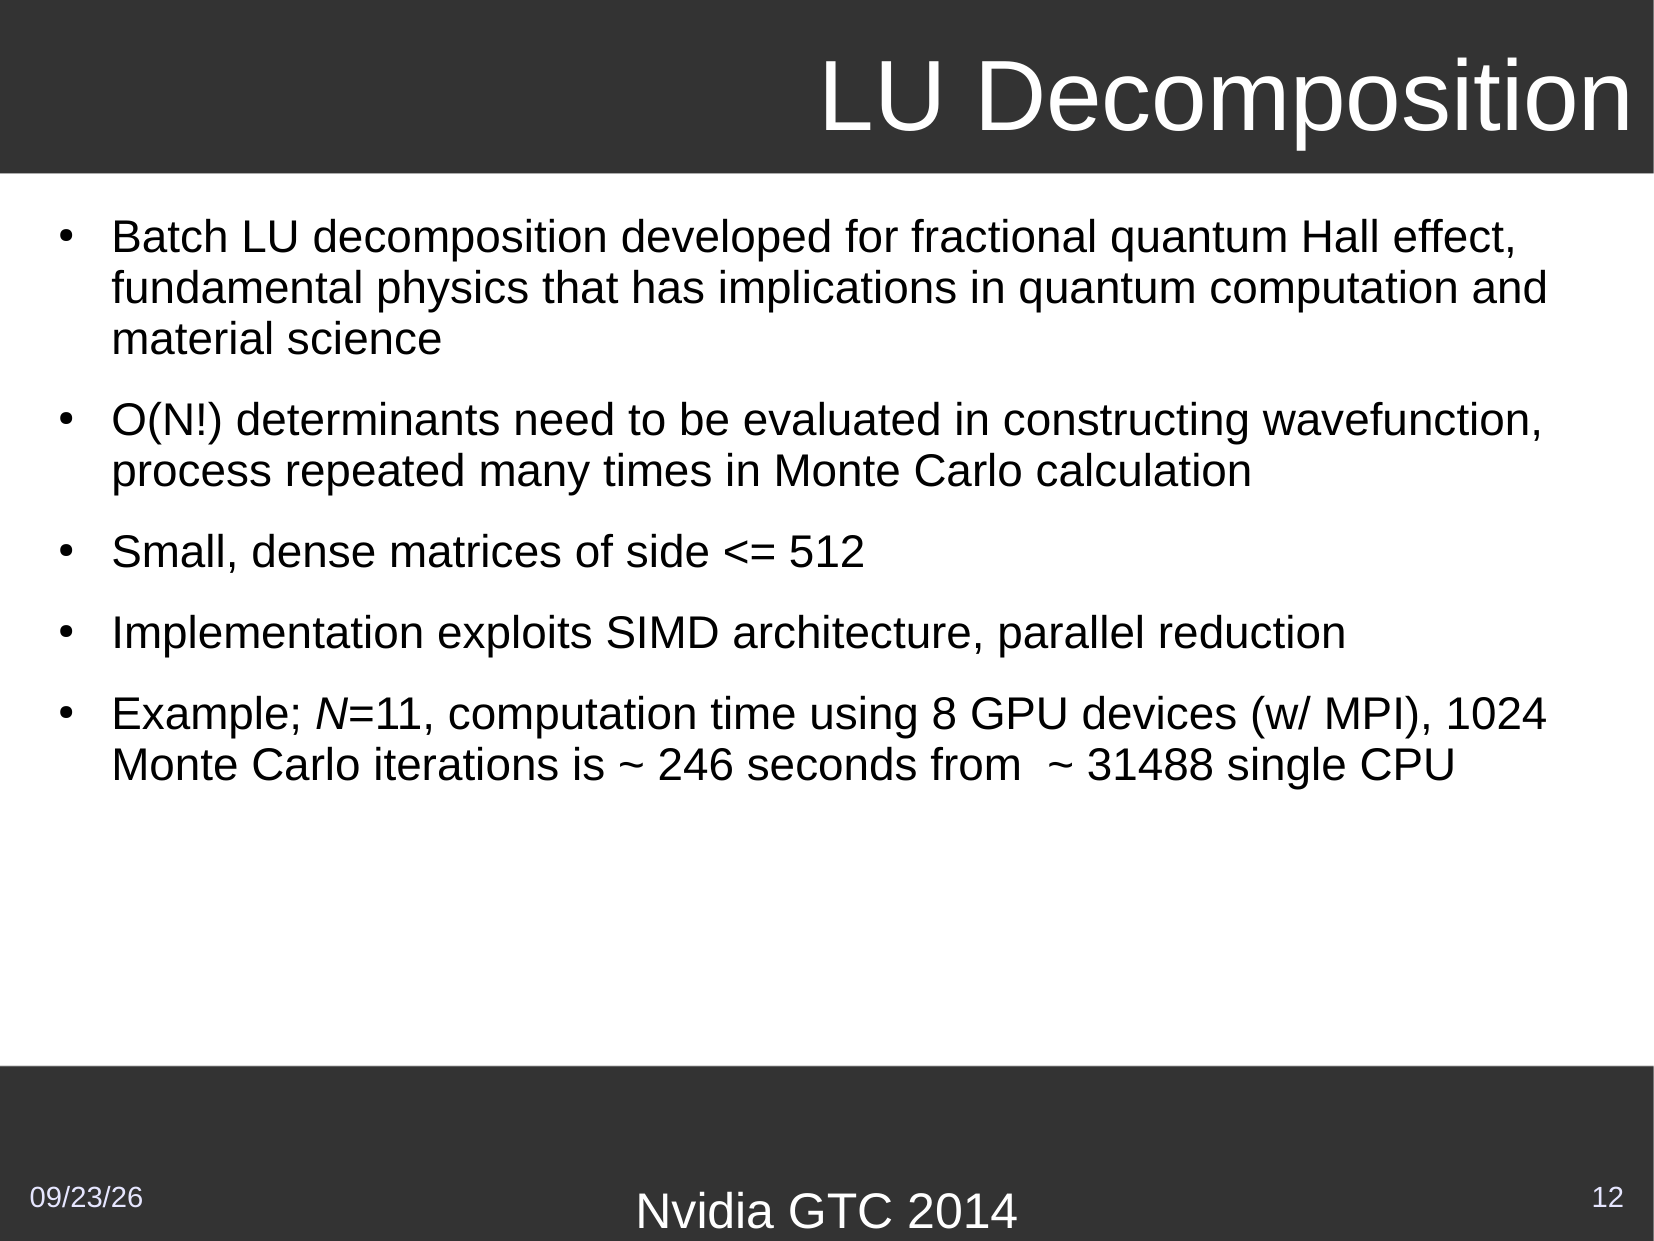

# LU Decomposition
Batch LU decomposition developed for fractional quantum Hall effect, fundamental physics that has implications in quantum computation and material science
O(N!) determinants need to be evaluated in constructing wavefunction, process repeated many times in Monte Carlo calculation
Small, dense matrices of side <= 512
Implementation exploits SIMD architecture, parallel reduction
Example; N=11, computation time using 8 GPU devices (w/ MPI), 1024 Monte Carlo iterations is ~ 246 seconds from ~ 31488 single CPU
12
Nvidia GTC 2014